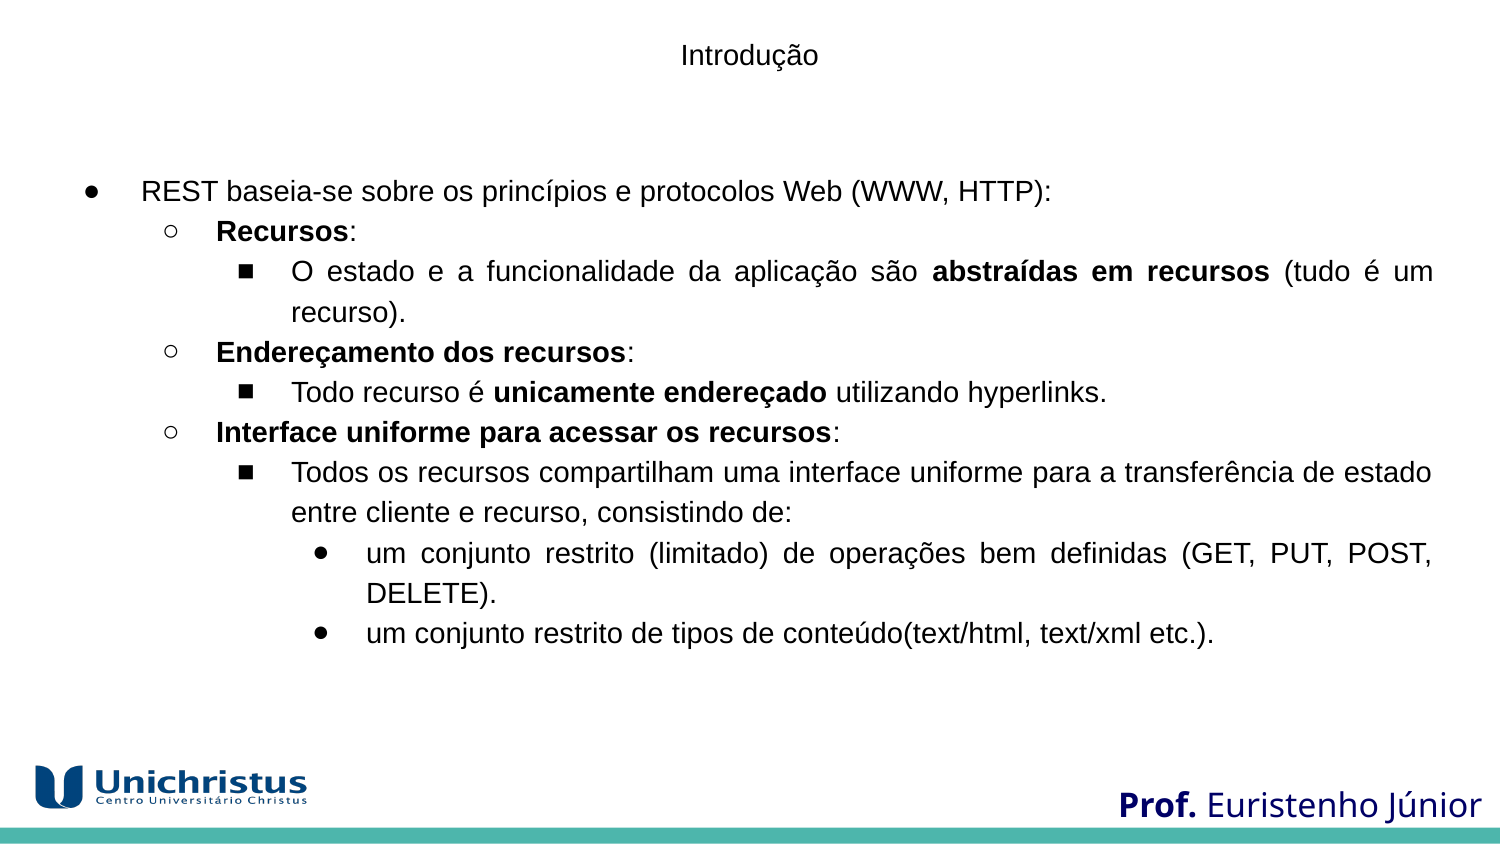

# Introdução
REST baseia-se sobre os princípios e protocolos Web (WWW, HTTP):
Recursos:
O estado e a funcionalidade da aplicação são abstraídas em recursos (tudo é um recurso).
Endereçamento dos recursos:
Todo recurso é unicamente endereçado utilizando hyperlinks.
Interface uniforme para acessar os recursos:
Todos os recursos compartilham uma interface uniforme para a transferência de estado entre cliente e recurso, consistindo de:
um conjunto restrito (limitado) de operações bem definidas (GET, PUT, POST, DELETE).
um conjunto restrito de tipos de conteúdo(text/html, text/xml etc.).
Prof. Euristenho Júnior